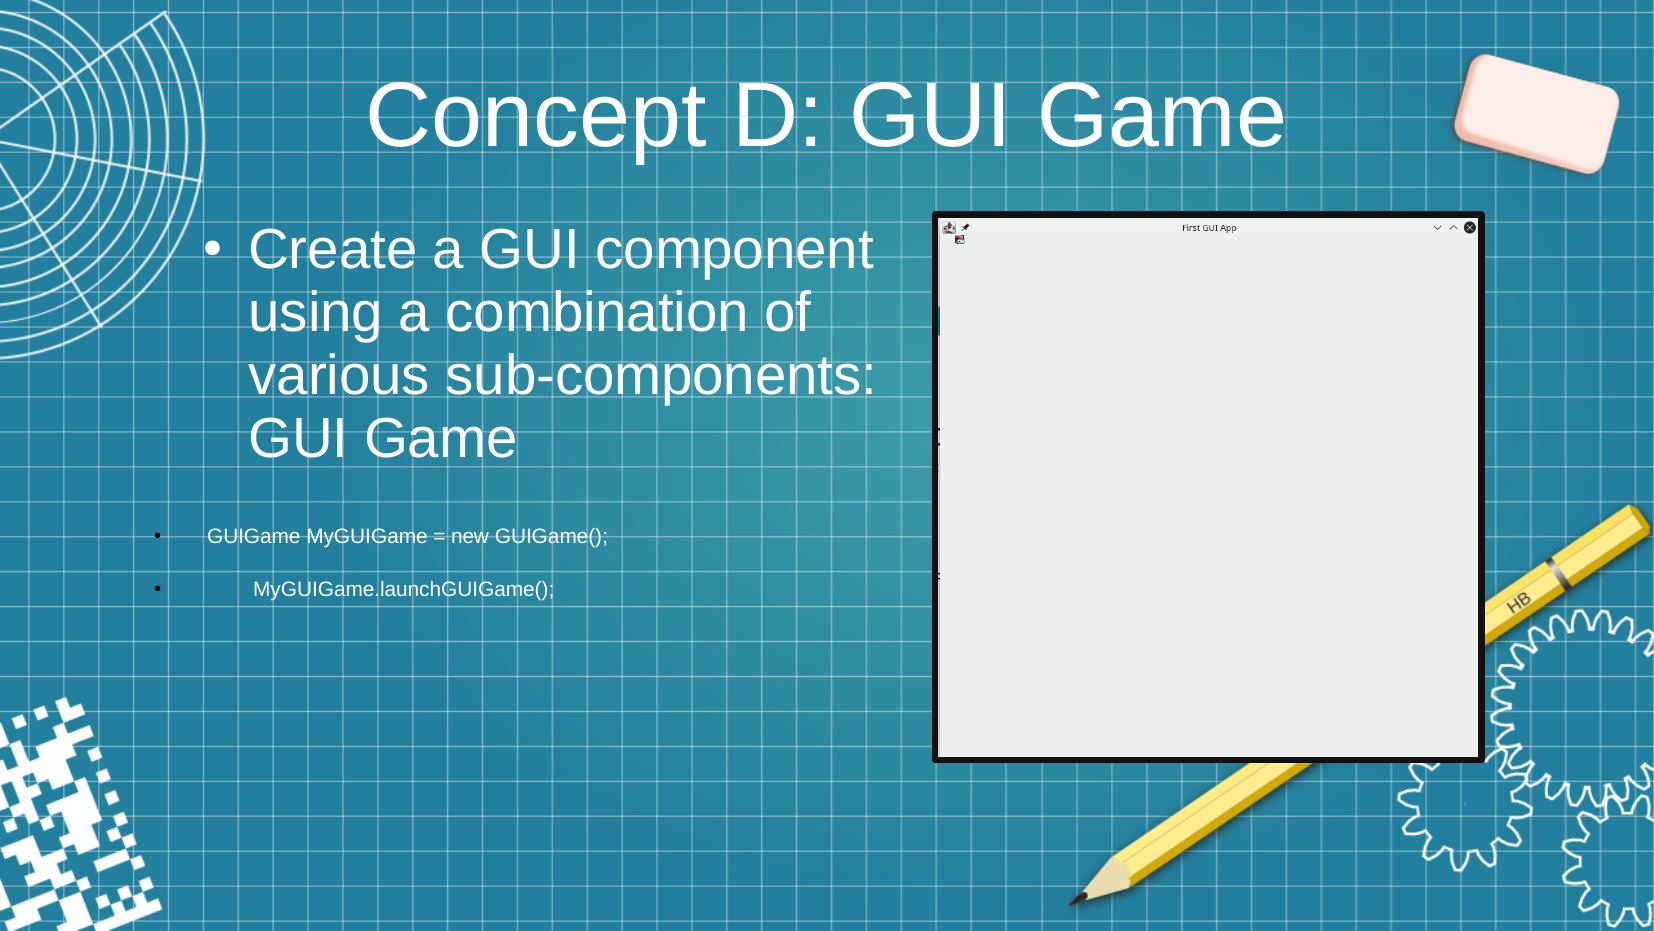

# Concept D: GUI Game
Create a GUI component using a combination of various sub-components: GUI Game
GUIGame MyGUIGame = new GUIGame();
 MyGUIGame.launchGUIGame();